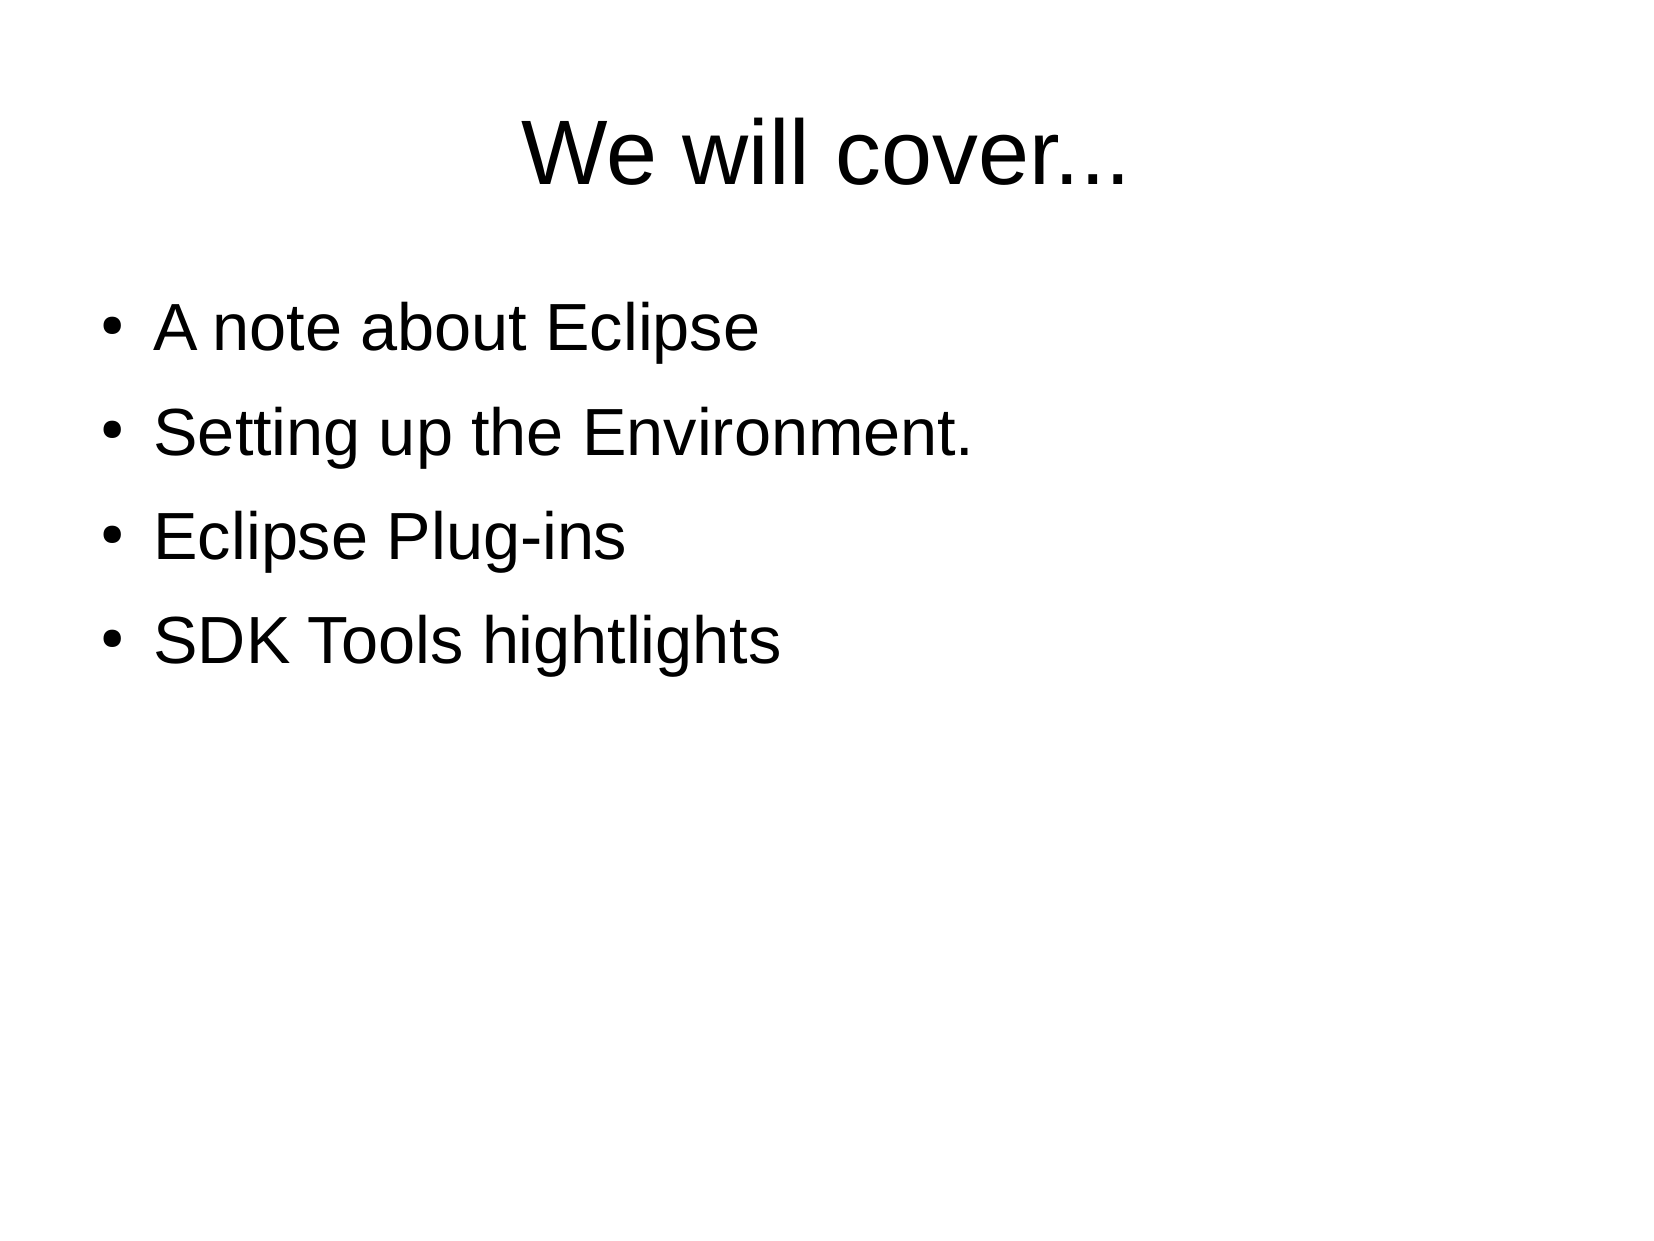

# We will cover...
A note about Eclipse
Setting up the Environment.
Eclipse Plug-ins
SDK Tools hightlights